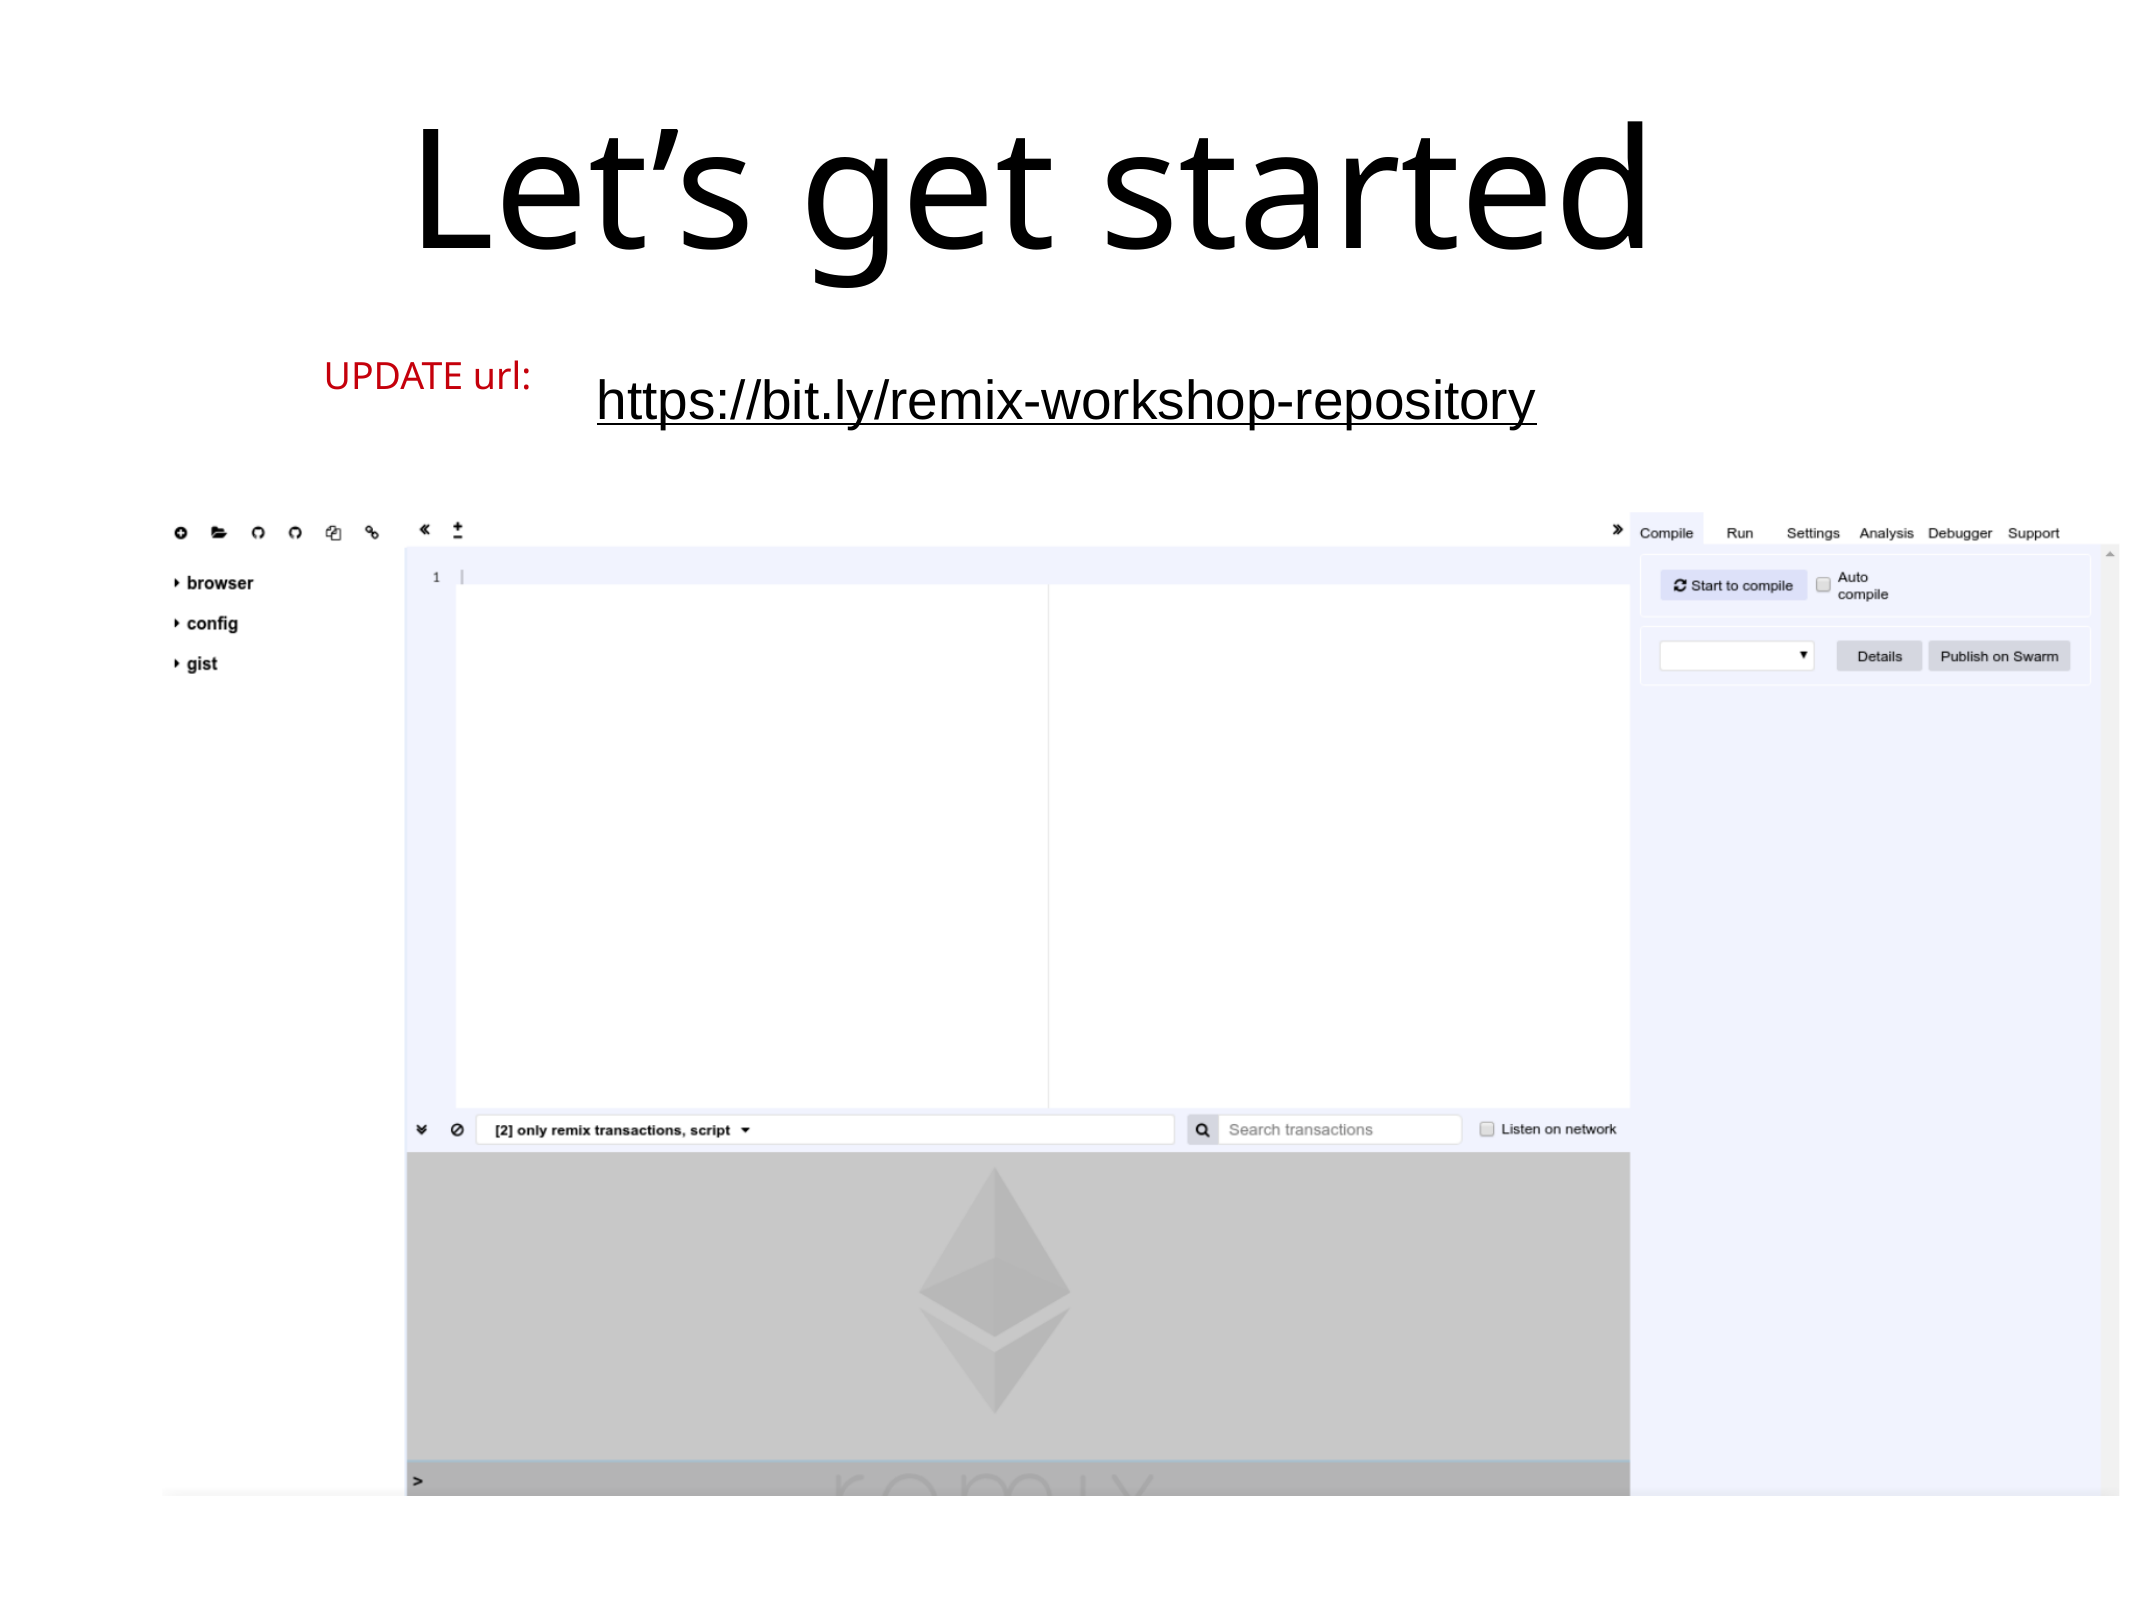

# Let’s get started
https://bit.ly/remix-workshop-repository
https://remix-alpha.ethereum.org
UPDATE url: